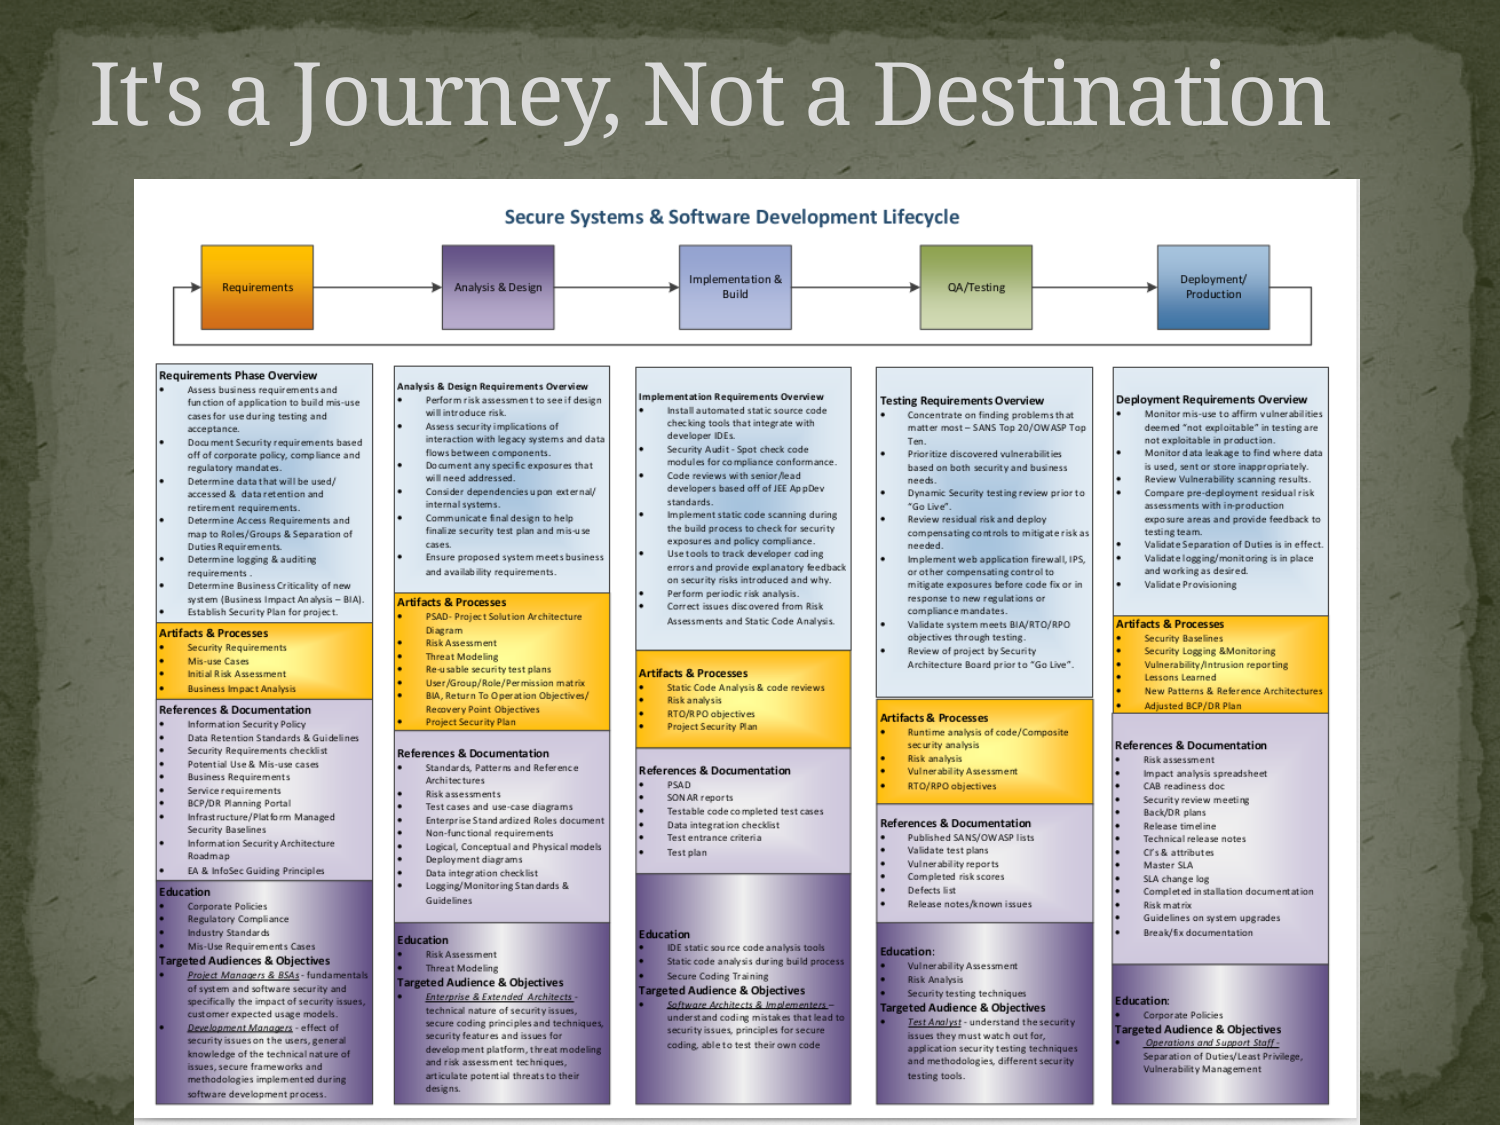

# It's a Journey, Not a Destination